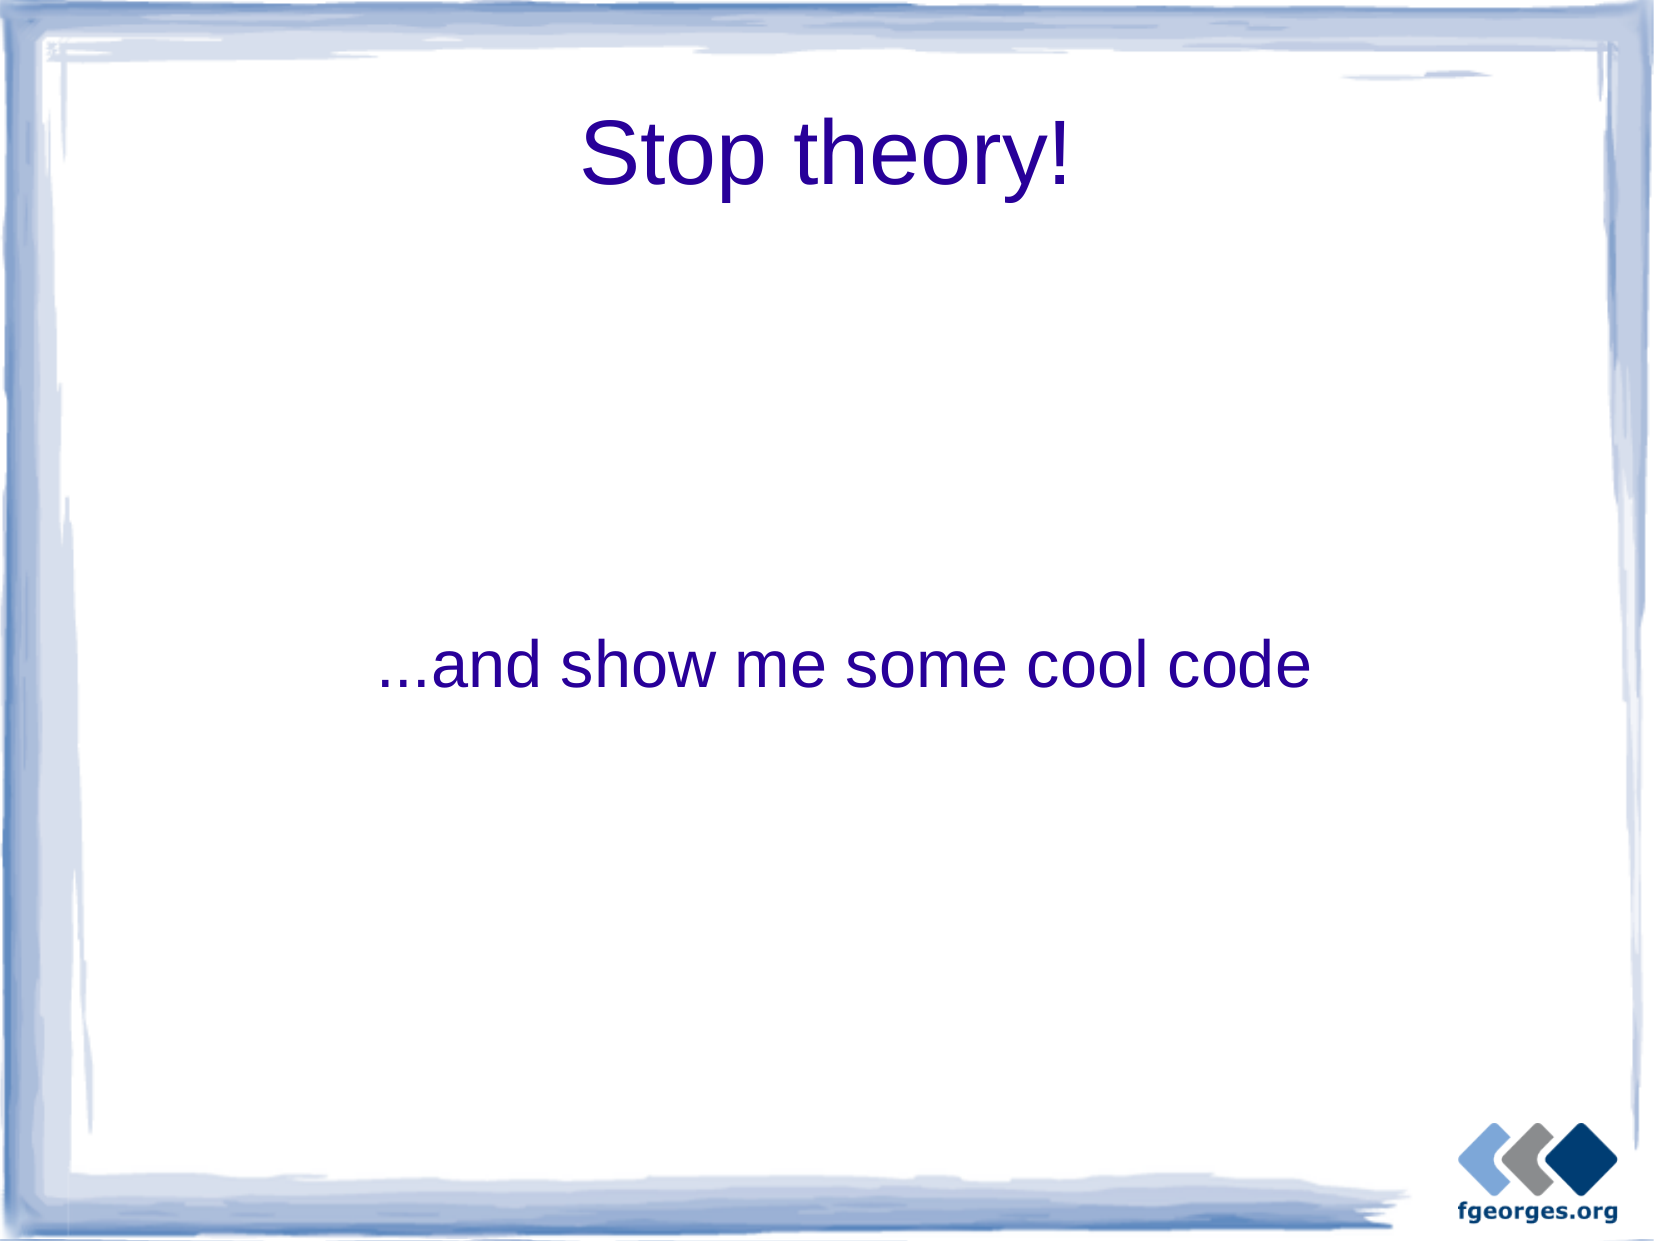

# Stop theory!
...and show me some cool code